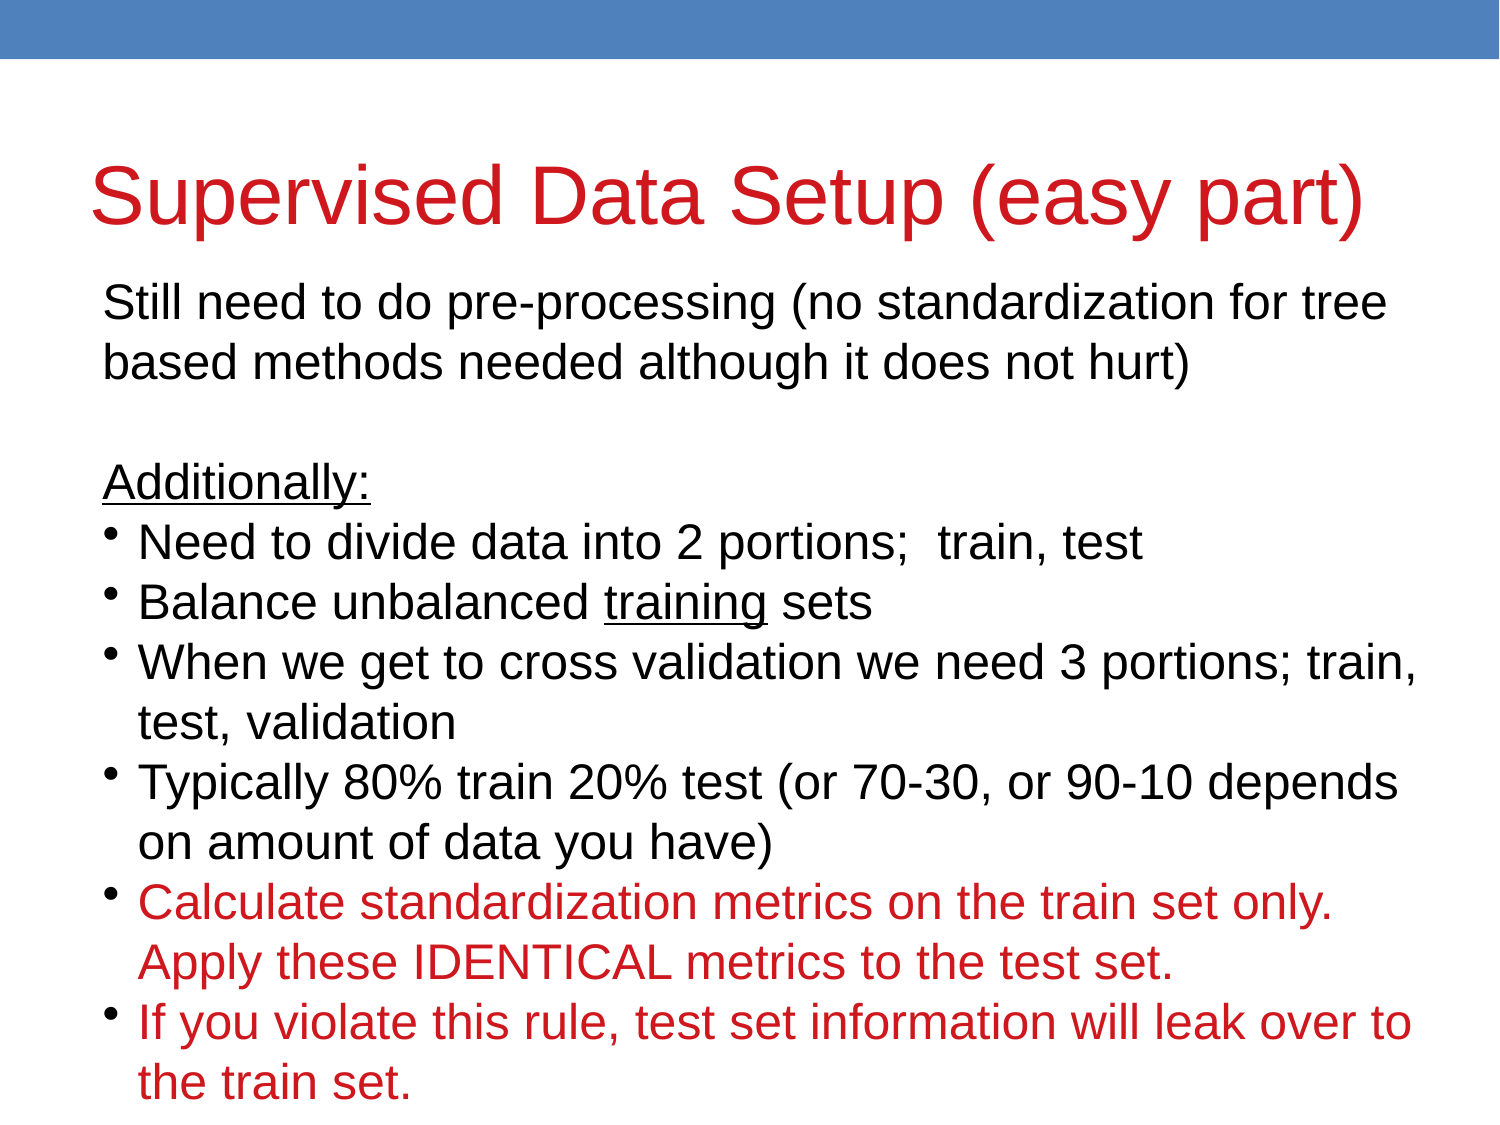

Supervised Data Setup (easy part)
Still need to do pre-processing (no standardization for tree based methods needed although it does not hurt)
Additionally:
Need to divide data into 2 portions; train, test
Balance unbalanced training sets
When we get to cross validation we need 3 portions; train, test, validation
Typically 80% train 20% test (or 70-30, or 90-10 depends on amount of data you have)
Calculate standardization metrics on the train set only. Apply these IDENTICAL metrics to the test set.
If you violate this rule, test set information will leak over to the train set.